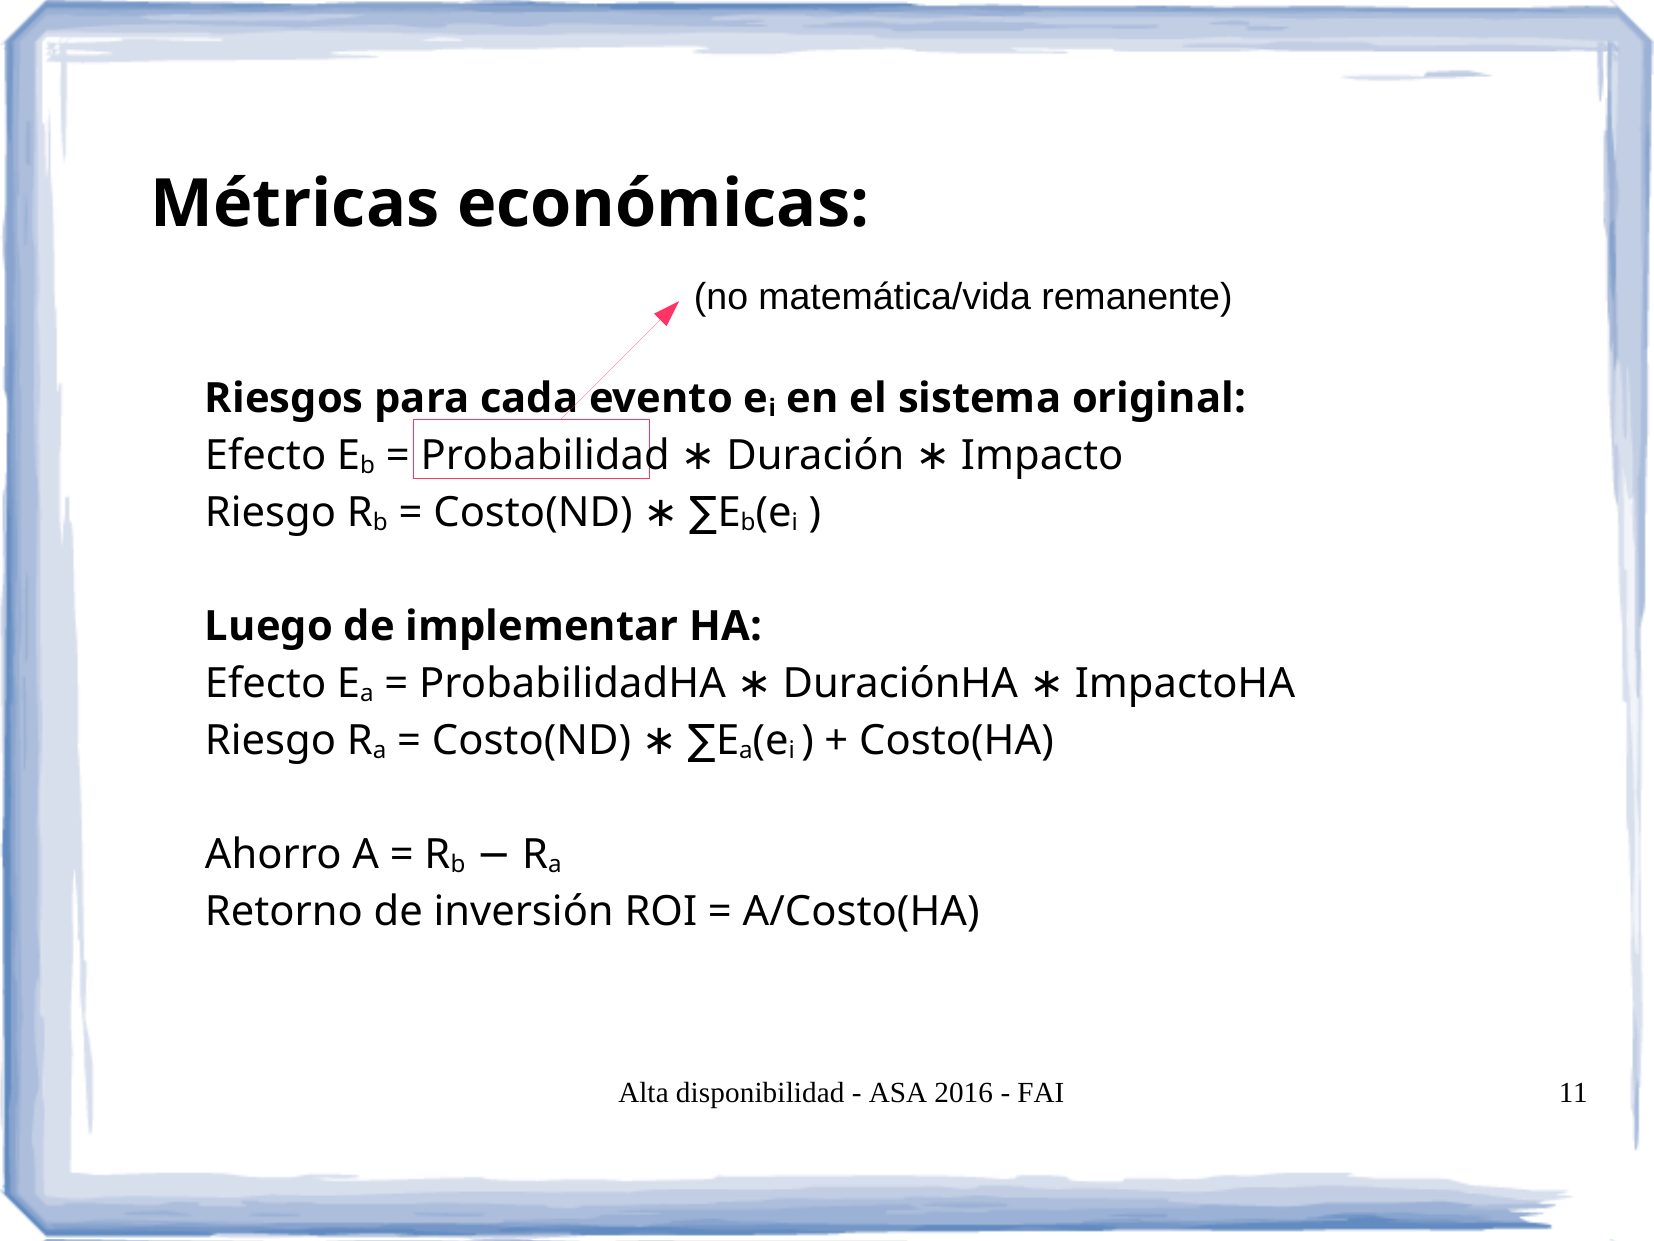

Métricas económicas:
(no matemática/vida remanente)
Riesgos para cada evento ei en el sistema original:
Efecto Eb = Probabilidad ∗ Duración ∗ Impacto
Riesgo Rb = Costo(ND) ∗ ∑Eb(ei )
Luego de implementar HA:
Efecto Ea = ProbabilidadHA ∗ DuraciónHA ∗ ImpactoHA
Riesgo Ra = Costo(ND) ∗ ∑Ea(ei ) + Costo(HA)
Ahorro A = Rb − Ra
Retorno de inversión ROI = A/Costo(HA)
Alta disponibilidad - ASA 2016 - FAI
11